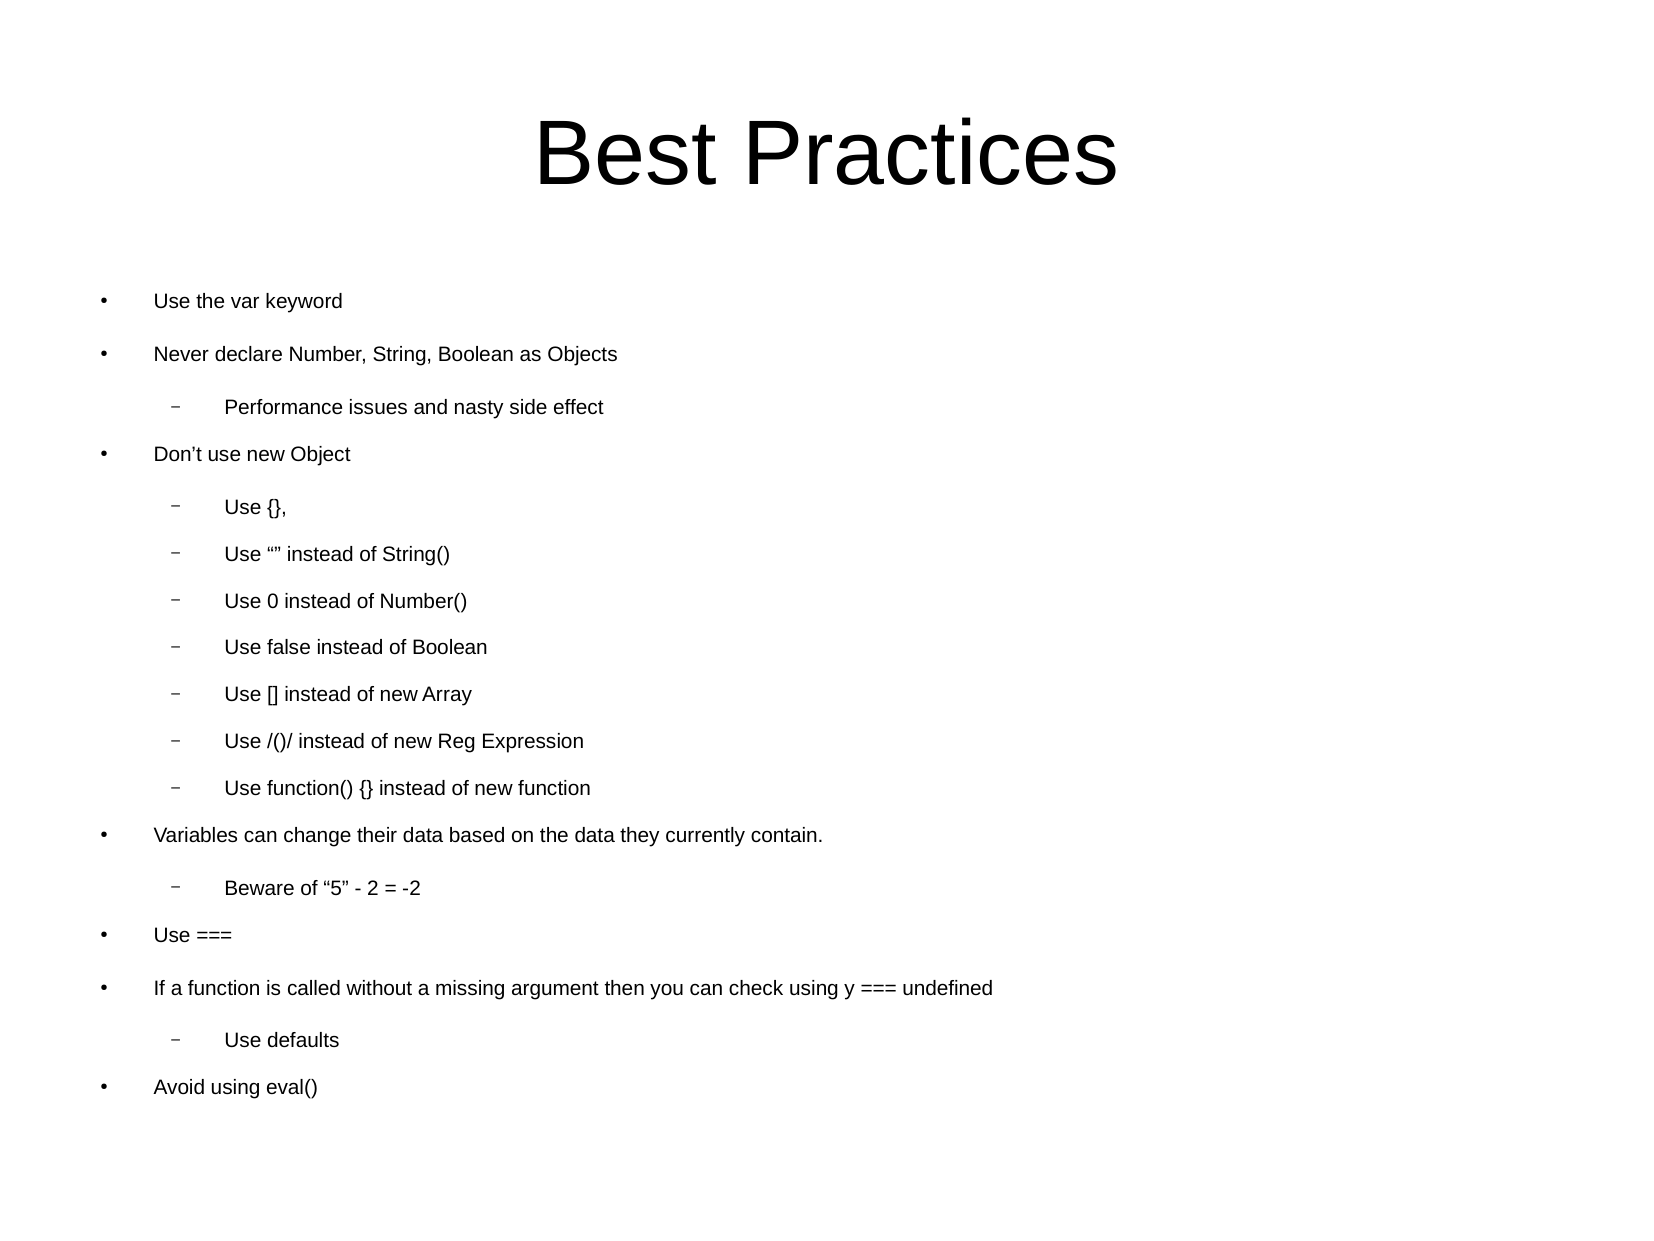

# Best Practices
Use the var keyword
Never declare Number, String, Boolean as Objects
Performance issues and nasty side effect
Don’t use new Object
Use {},
Use “” instead of String()
Use 0 instead of Number()
Use false instead of Boolean
Use [] instead of new Array
Use /()/ instead of new Reg Expression
Use function() {} instead of new function
Variables can change their data based on the data they currently contain.
Beware of “5” - 2 = -2
Use ===
If a function is called without a missing argument then you can check using y === undefined
Use defaults
Avoid using eval()